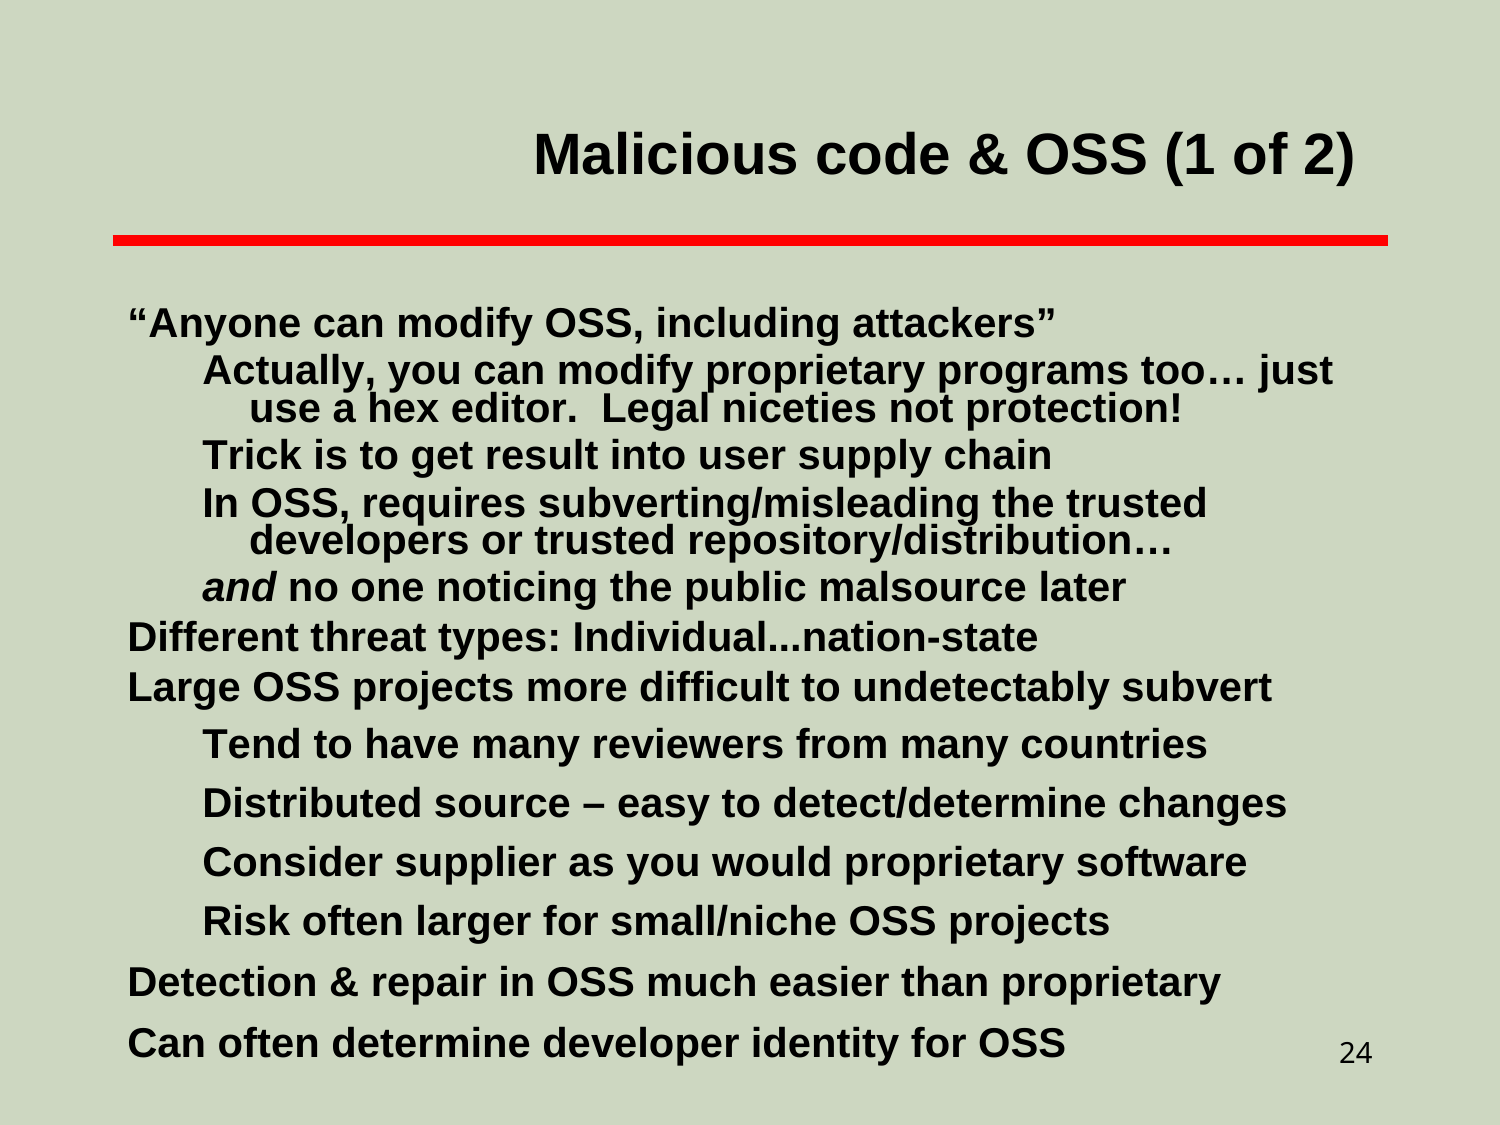

# Malicious code & OSS (1 of 2)
“Anyone can modify OSS, including attackers”
Actually, you can modify proprietary programs too… just use a hex editor. Legal niceties not protection!
Trick is to get result into user supply chain
In OSS, requires subverting/misleading the trusted developers or trusted repository/distribution…
and no one noticing the public malsource later
Different threat types: Individual...nation-state
Large OSS projects more difficult to undetectably subvert
Tend to have many reviewers from many countries
Distributed source – easy to detect/determine changes
Consider supplier as you would proprietary software
Risk often larger for small/niche OSS projects
Detection & repair in OSS much easier than proprietary
Can often determine developer identity for OSS